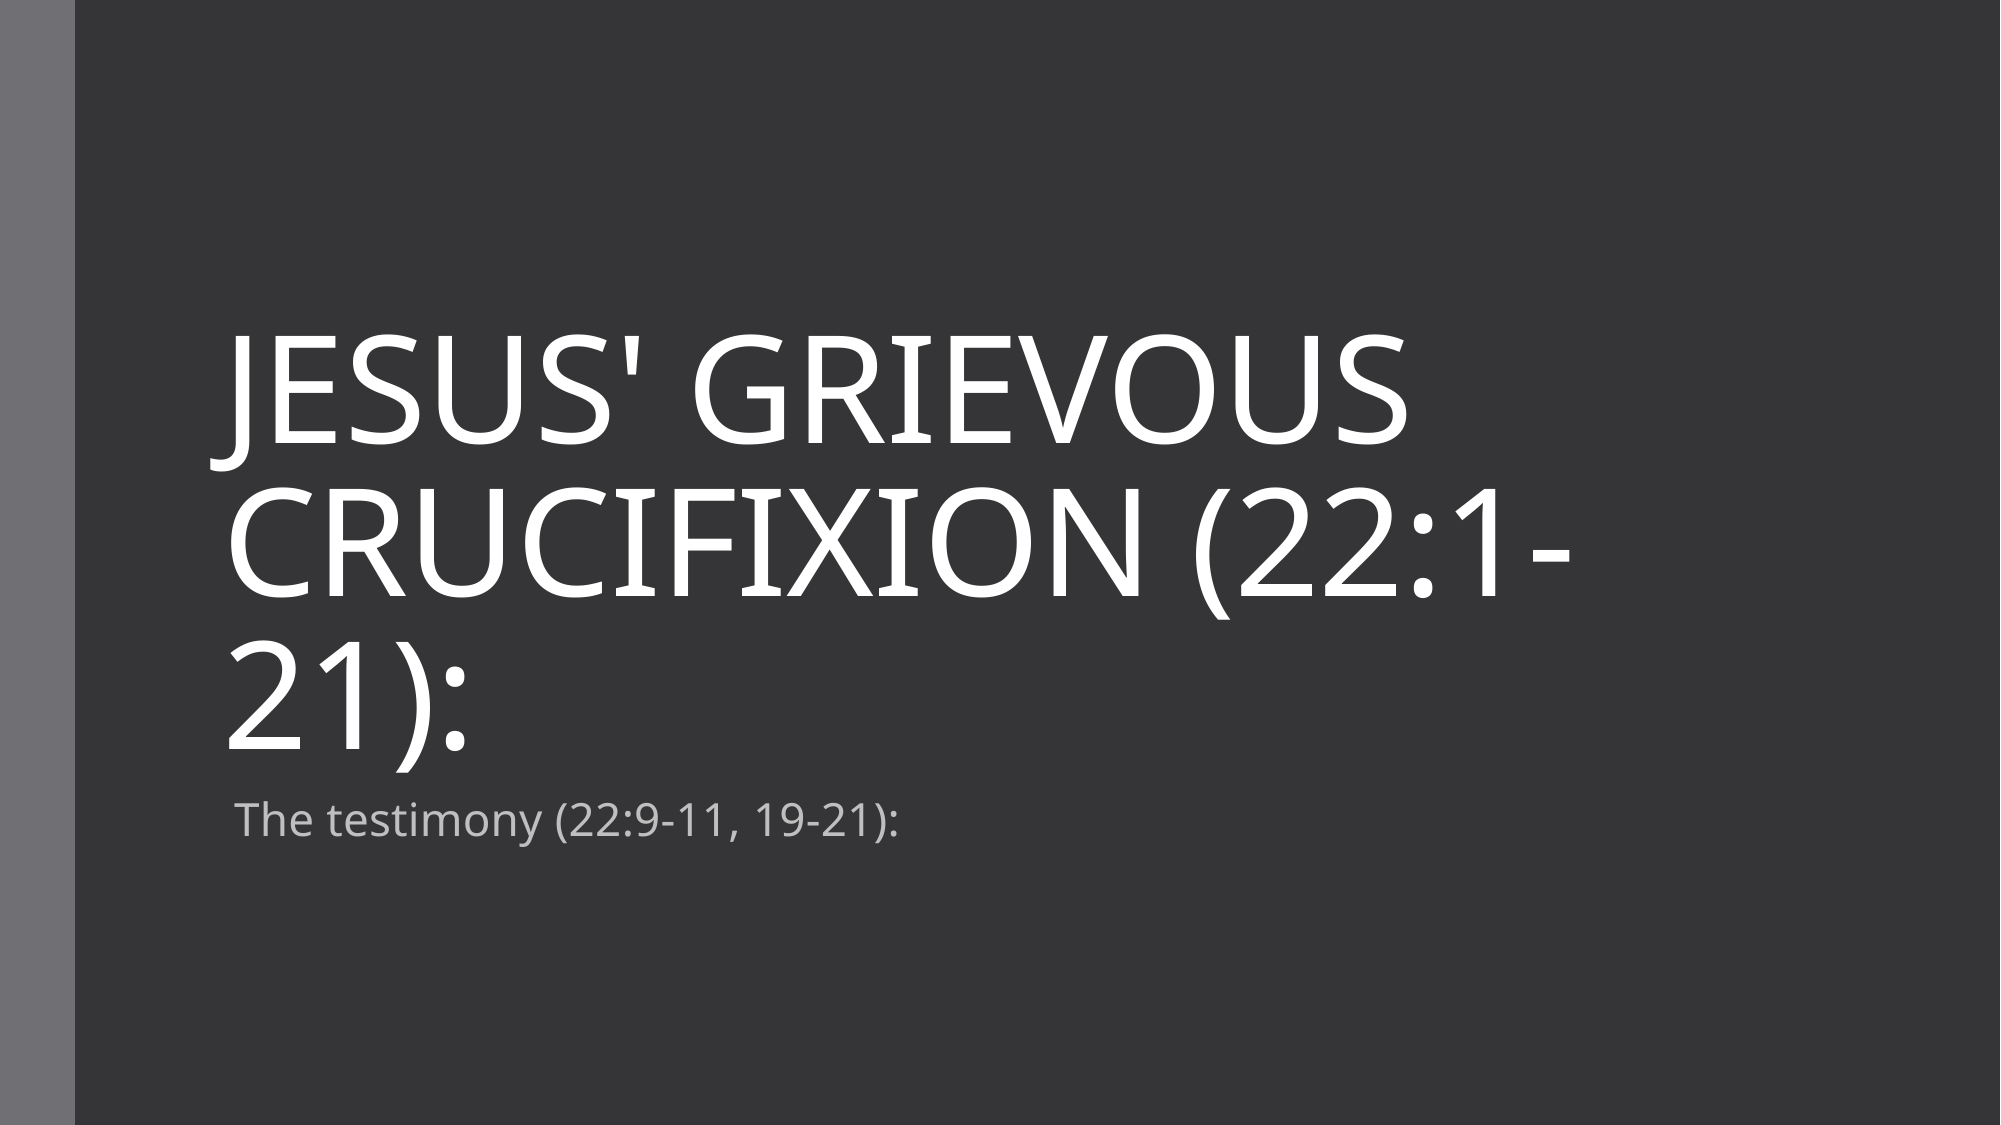

# JESUS' GRIEVOUS CRUCIFIXION (22:1-21):
 The testimony (22:9-11, 19-21):